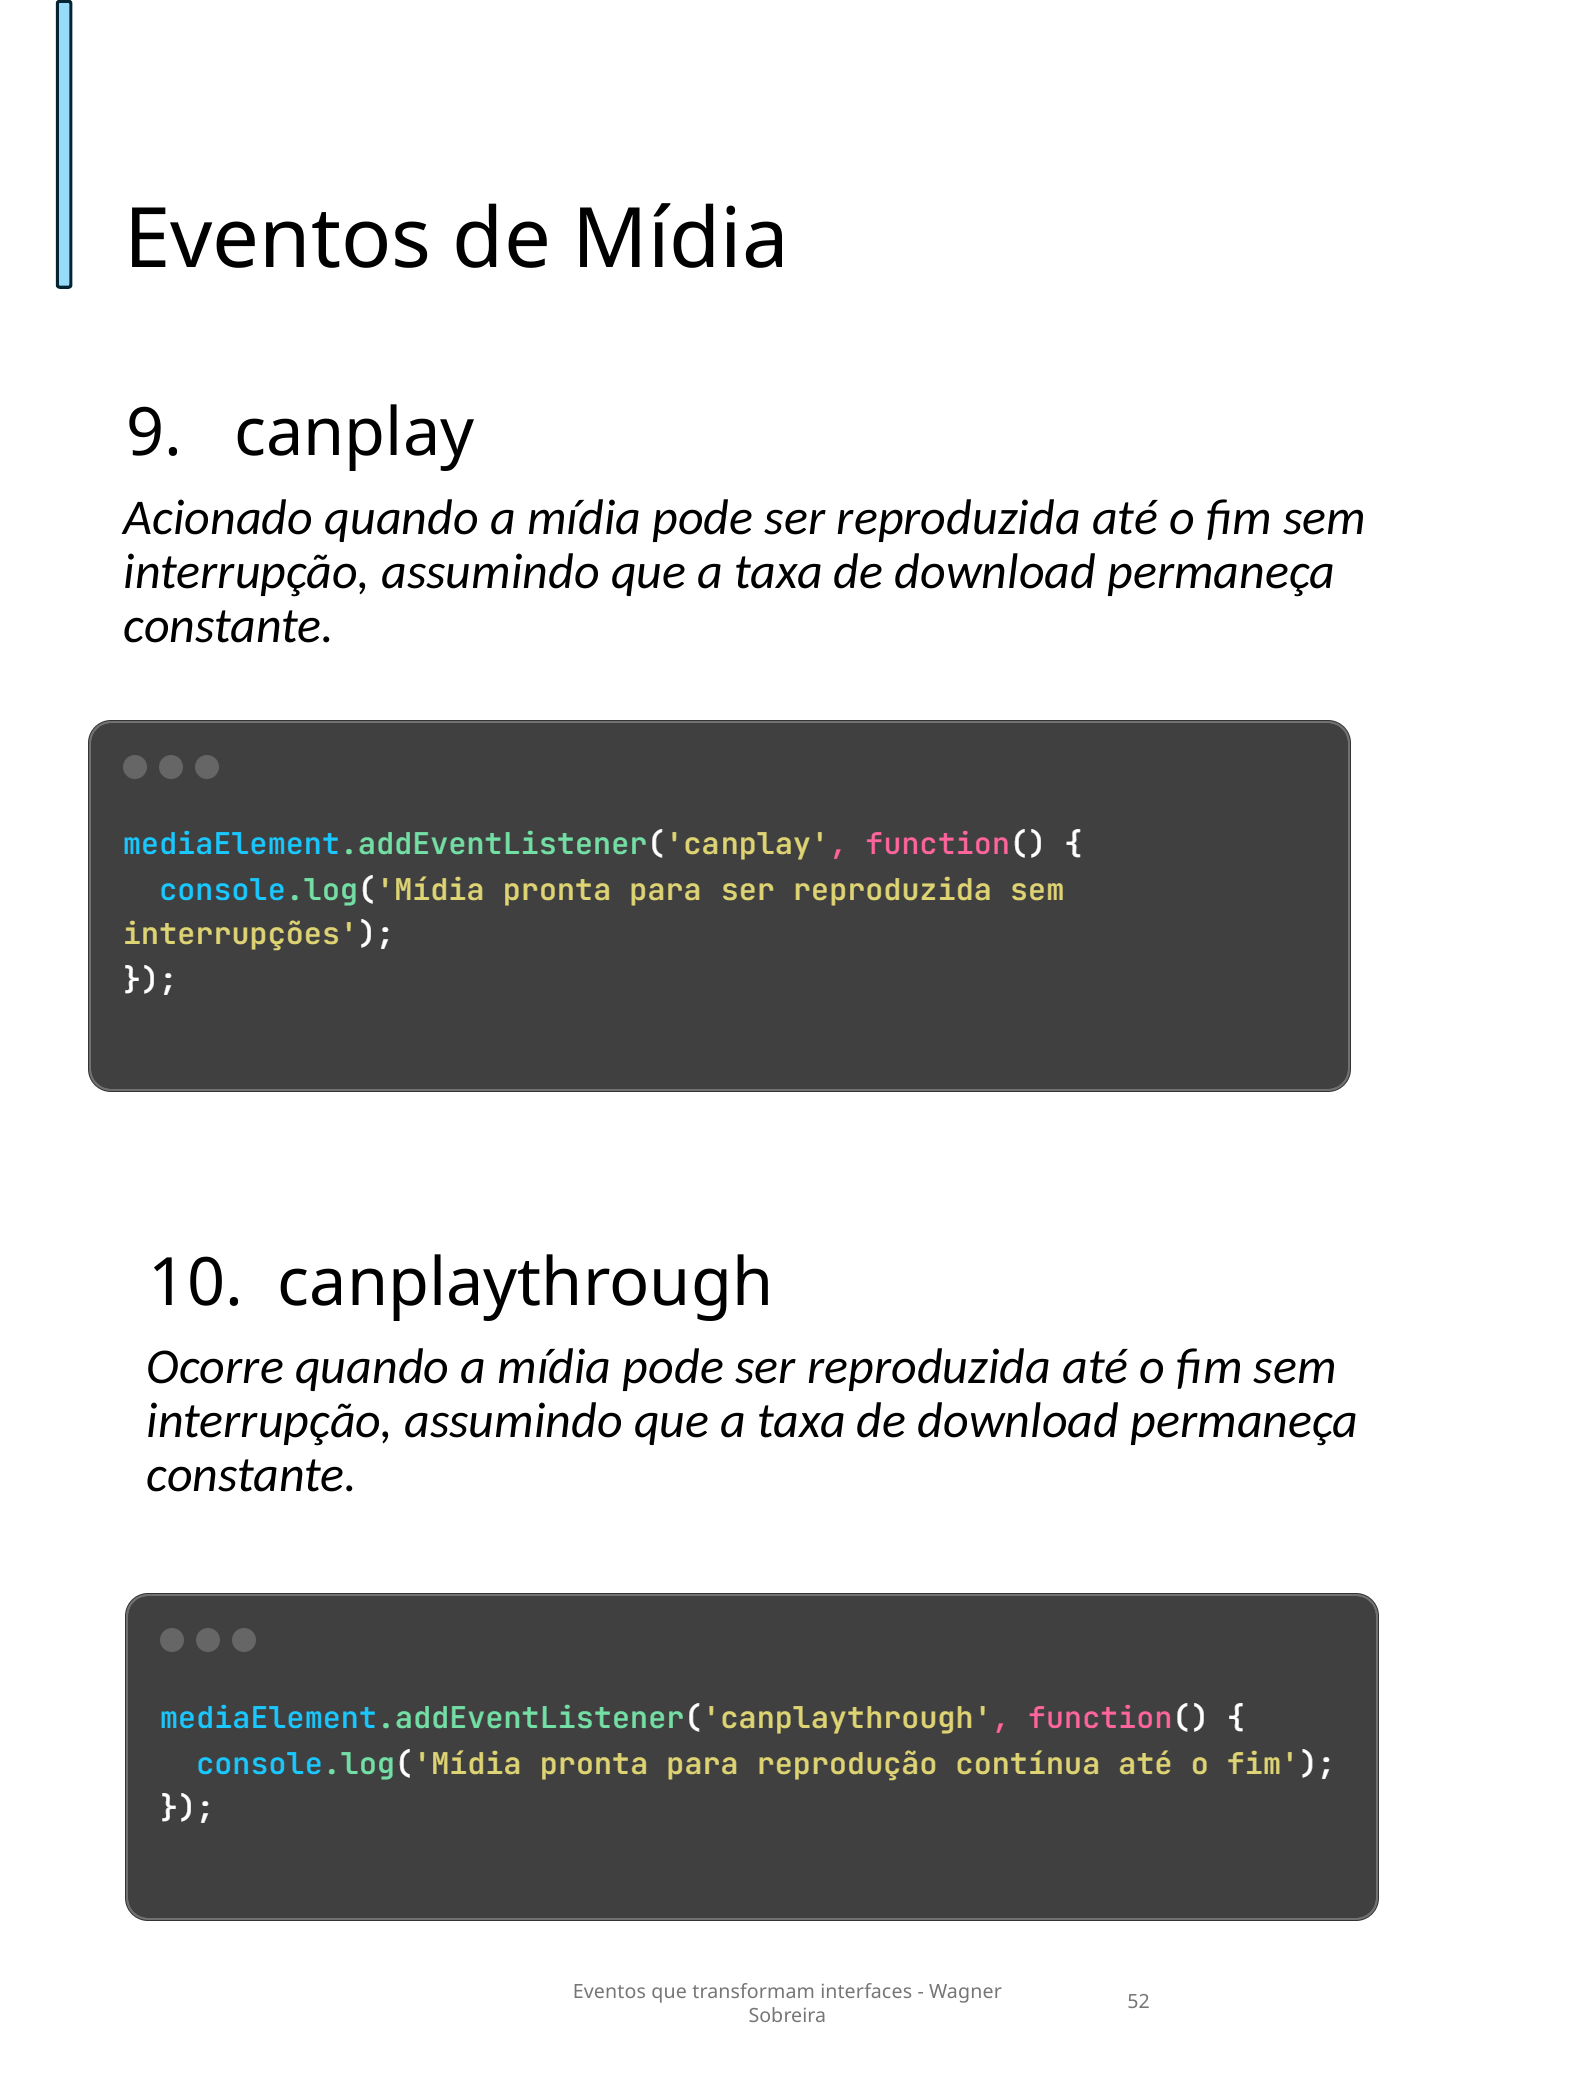

Eventos de Mídia
9.   canplay
Acionado quando a mídia pode ser reproduzida até o fim sem interrupção, assumindo que a taxa de download permaneça constante.
10.  canplaythrough
Ocorre quando a mídia pode ser reproduzida até o fim sem interrupção, assumindo que a taxa de download permaneça constante.
Eventos que transformam interfaces - Wagner Sobreira